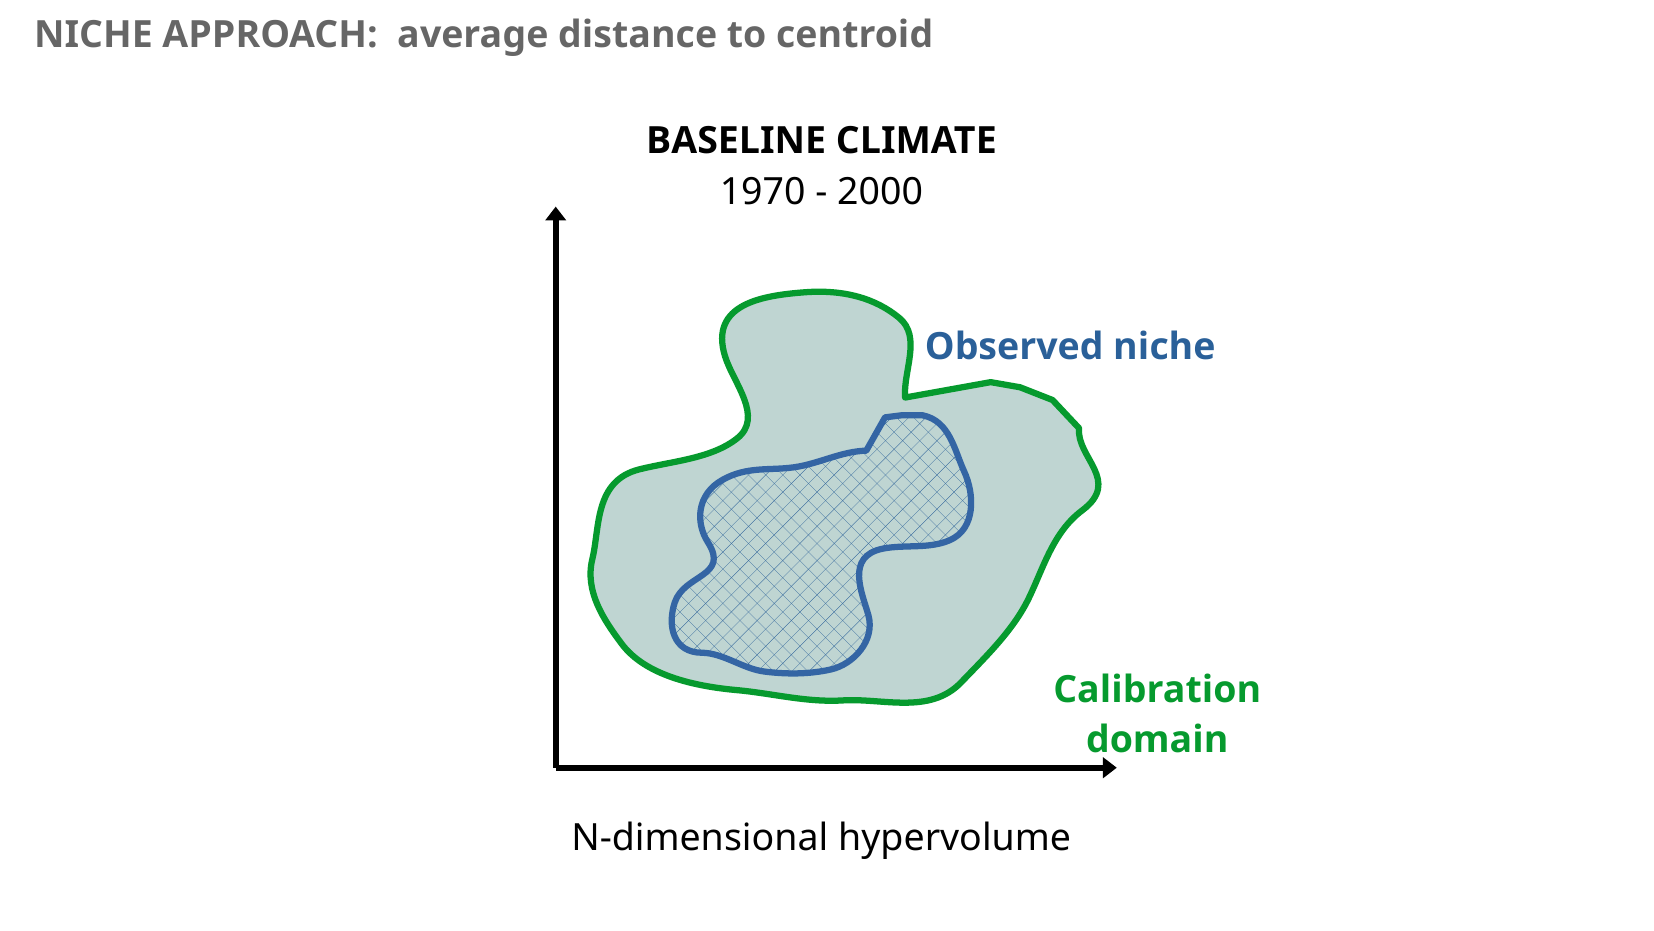

NICHE APPROACH: average distance to centroid
BASELINE CLIMATE
1970 - 2000
Observed niche
Calibration domain
N-dimensional hypervolume